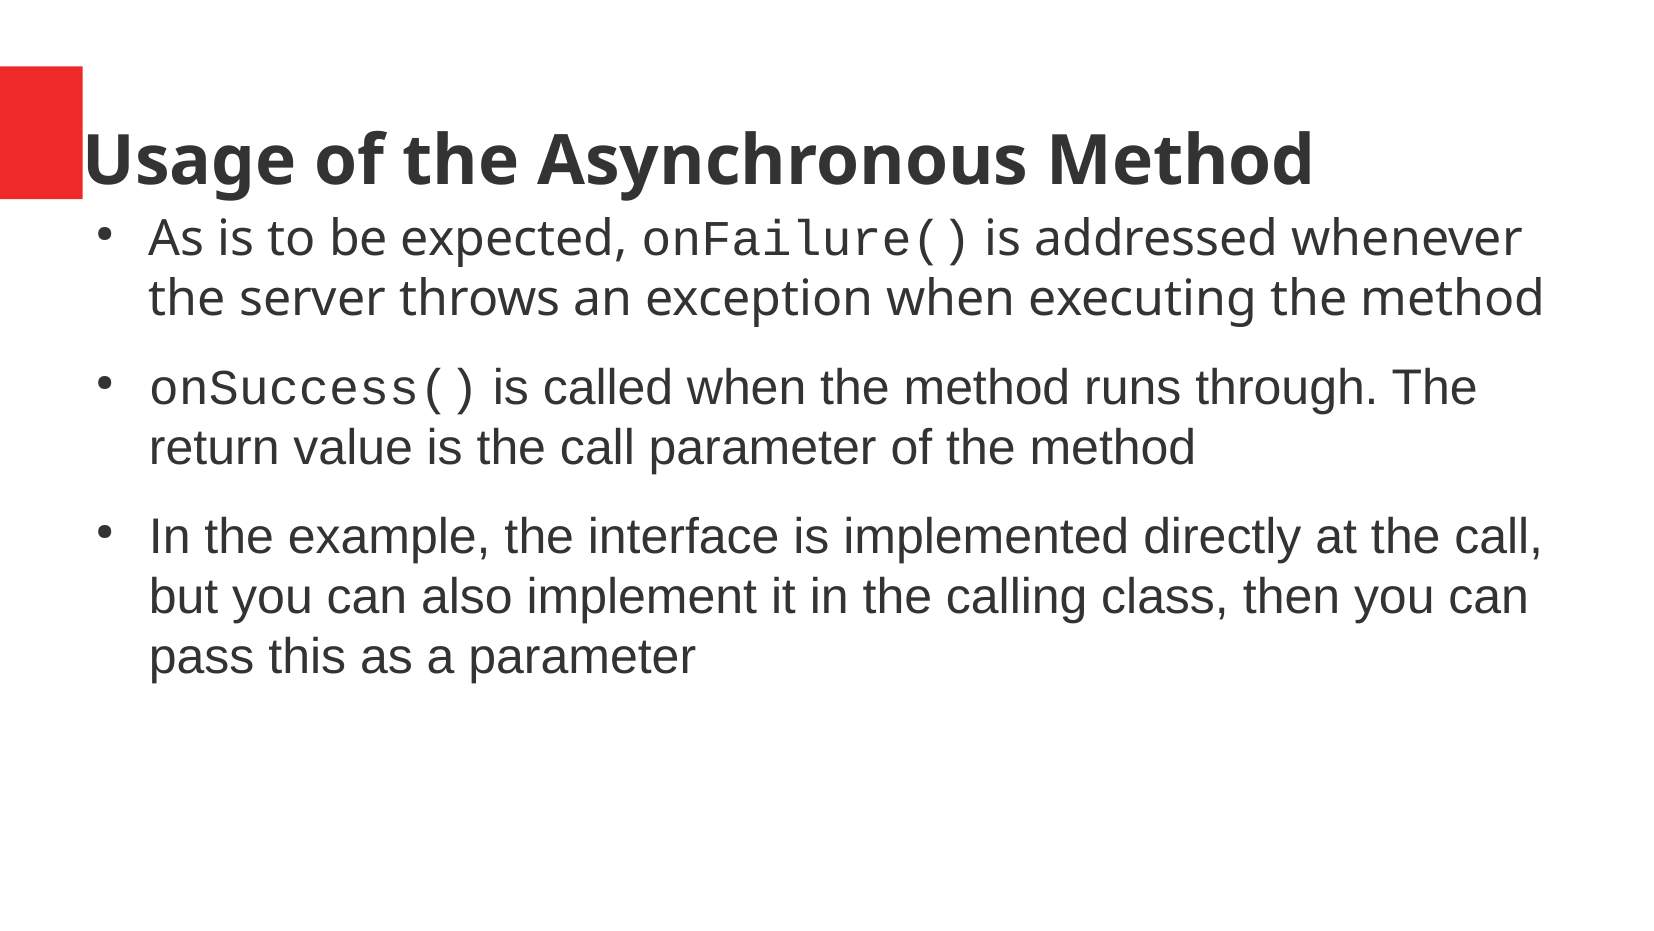

# Usage of the Asynchronous Method
As is to be expected, onFailure() is addressed whenever the server throws an exception when executing the method
onSuccess() is called when the method runs through. The return value is the call parameter of the method
In the example, the interface is implemented directly at the call, but you can also implement it in the calling class, then you can pass this as a parameter